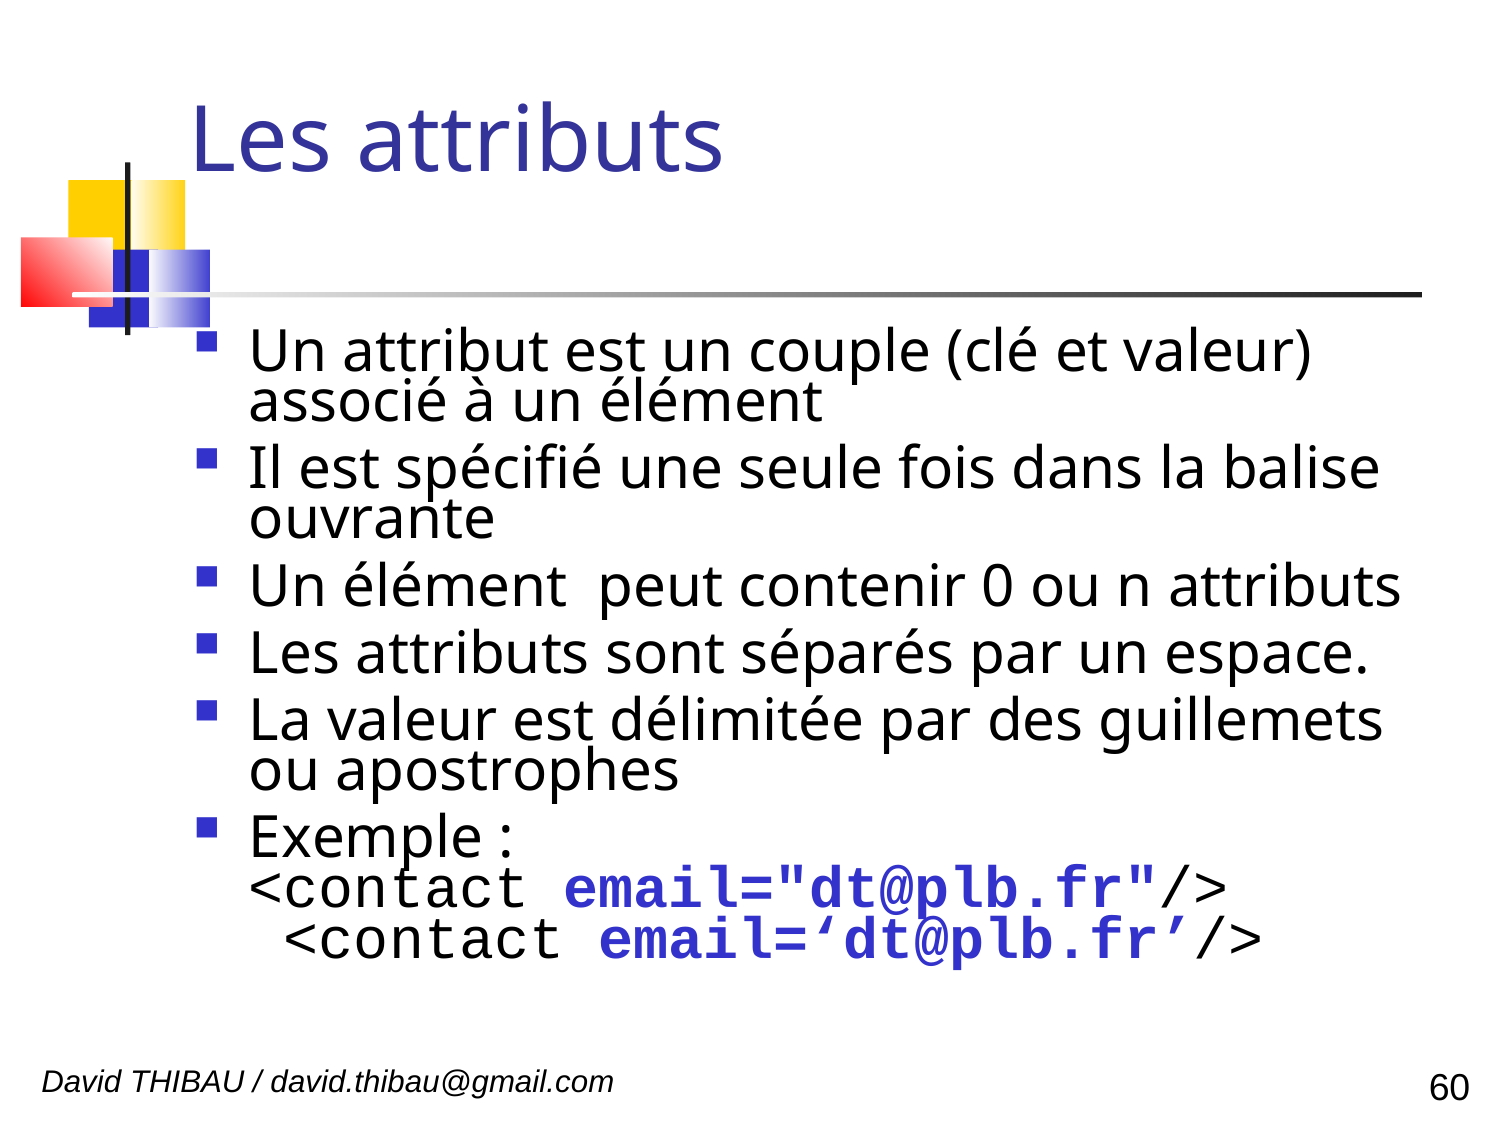

# Les attributs
Un attribut est un couple (clé et valeur) associé à un élément
Il est spécifié une seule fois dans la balise ouvrante
Un élément peut contenir 0 ou n attributs
Les attributs sont séparés par un espace.
La valeur est délimitée par des guillemets ou apostrophes
Exemple :
<contact email="dt@plb.fr"/>
 <contact email=‘dt@plb.fr’/>